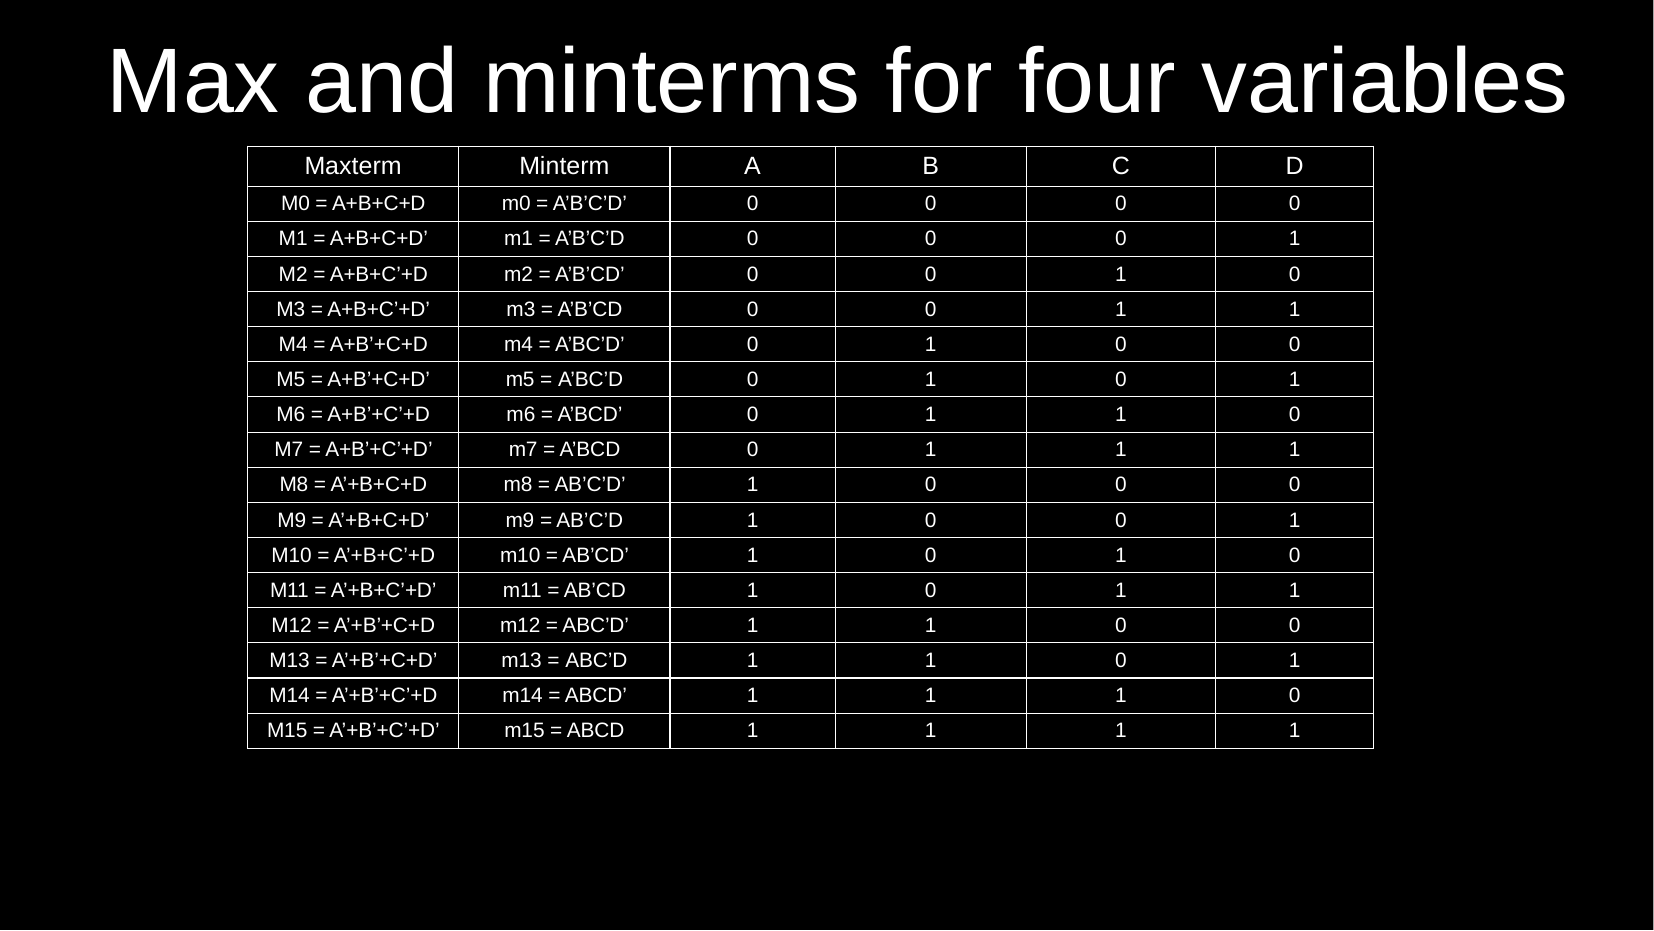

# Max and minterms for four variables
| Maxterm | Minterm | A | B | C | D |
| --- | --- | --- | --- | --- | --- |
| M0 = A+B+C+D | m0 = A’B’C’D’ | 0 | 0 | 0 | 0 |
| M1 = A+B+C+D’ | m1 = A’B’C’D | 0 | 0 | 0 | 1 |
| M2 = A+B+C’+D | m2 = A’B’CD’ | 0 | 0 | 1 | 0 |
| M3 = A+B+C’+D’ | m3 = A’B’CD | 0 | 0 | 1 | 1 |
| M4 = A+B’+C+D | m4 = A’BC’D’ | 0 | 1 | 0 | 0 |
| M5 = A+B’+C+D’ | m5 = A’BC’D | 0 | 1 | 0 | 1 |
| M6 = A+B’+C’+D | m6 = A’BCD’ | 0 | 1 | 1 | 0 |
| M7 = A+B’+C’+D’ | m7 = A’BCD | 0 | 1 | 1 | 1 |
| M8 = A’+B+C+D | m8 = AB’C’D’ | 1 | 0 | 0 | 0 |
| M9 = A’+B+C+D’ | m9 = AB’C’D | 1 | 0 | 0 | 1 |
| M10 = A’+B+C’+D | m10 = AB’CD’ | 1 | 0 | 1 | 0 |
| M11 = A’+B+C’+D’ | m11 = AB’CD | 1 | 0 | 1 | 1 |
| M12 = A’+B’+C+D | m12 = ABC’D’ | 1 | 1 | 0 | 0 |
| M13 = A’+B’+C+D’ | m13 = ABC’D | 1 | 1 | 0 | 1 |
| M14 = A’+B’+C’+D | m14 = ABCD’ | 1 | 1 | 1 | 0 |
| M15 = A’+B’+C’+D’ | m15 = ABCD | 1 | 1 | 1 | 1 |